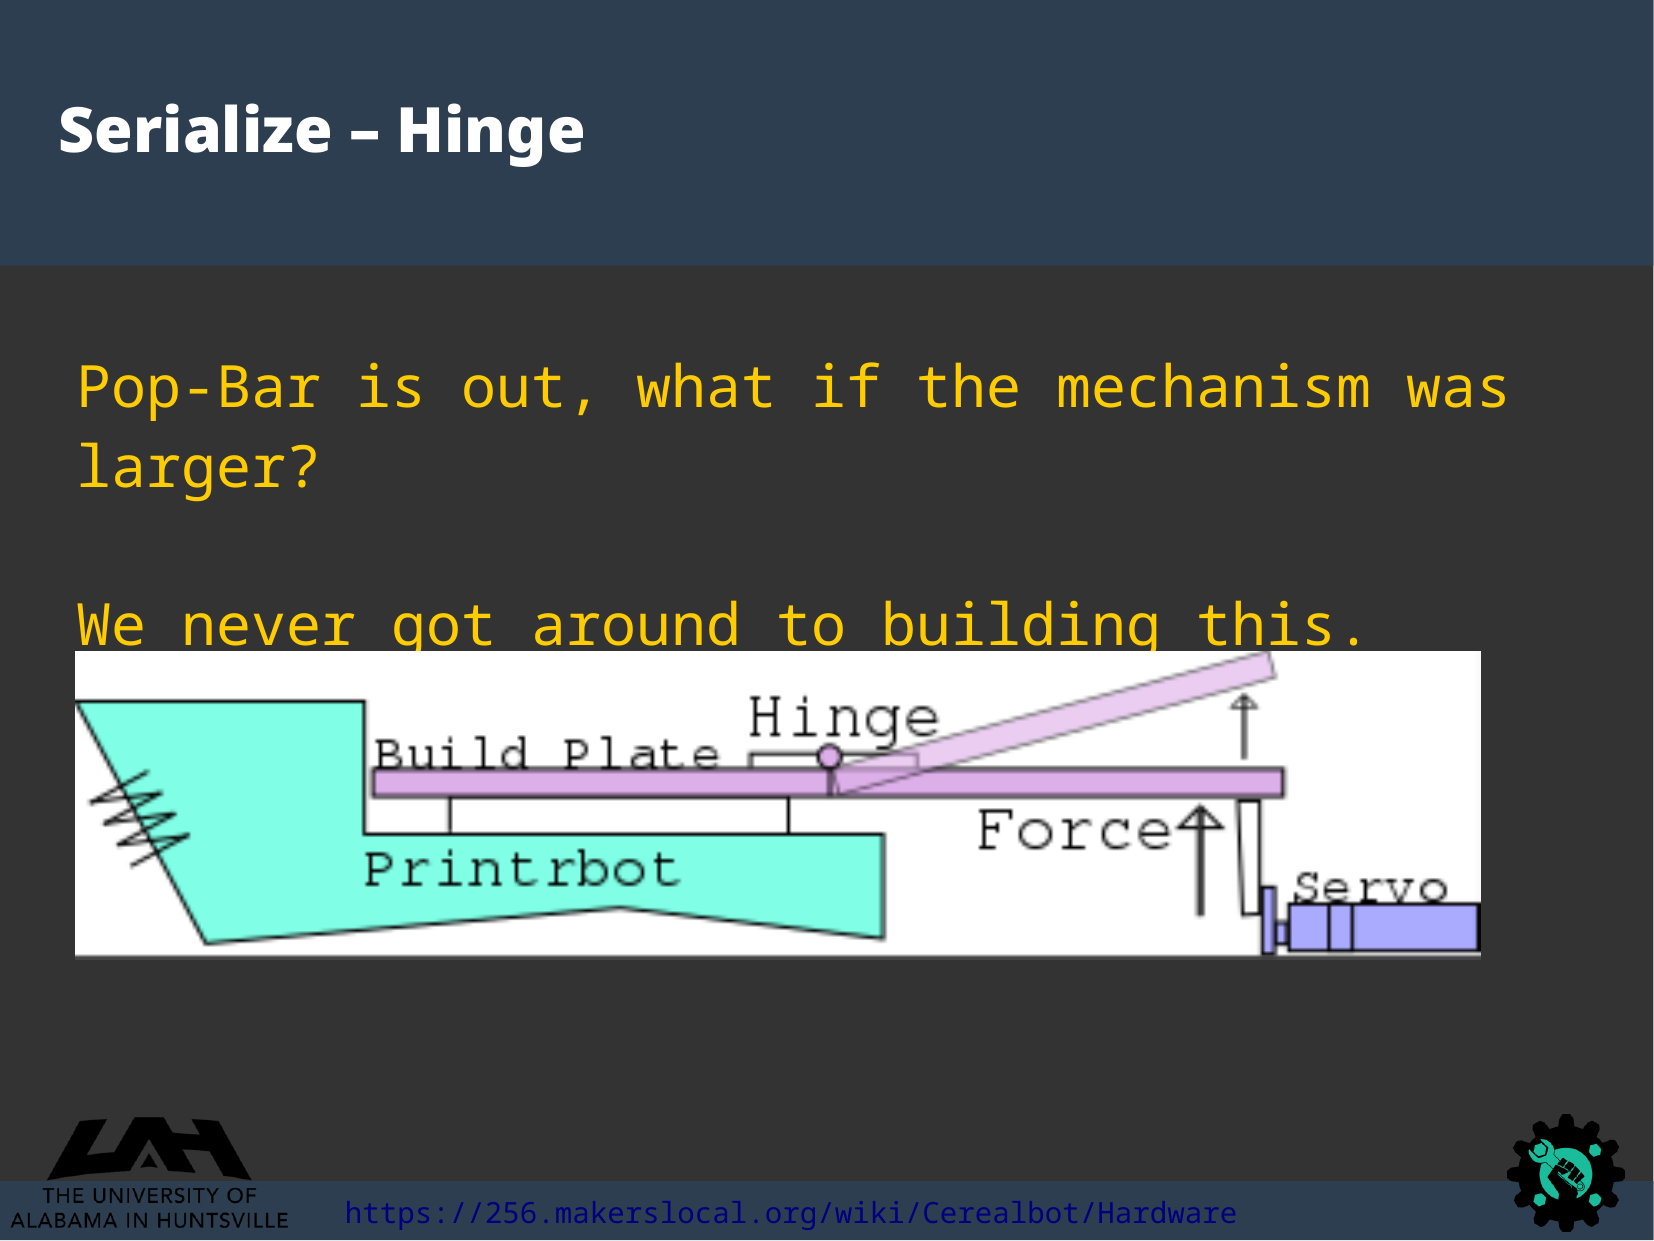

# Serialize – Hinge
Pop-Bar is out, what if the mechanism was larger?
We never got around to building this.
https://256.makerslocal.org/wiki/Cerealbot/Hardware